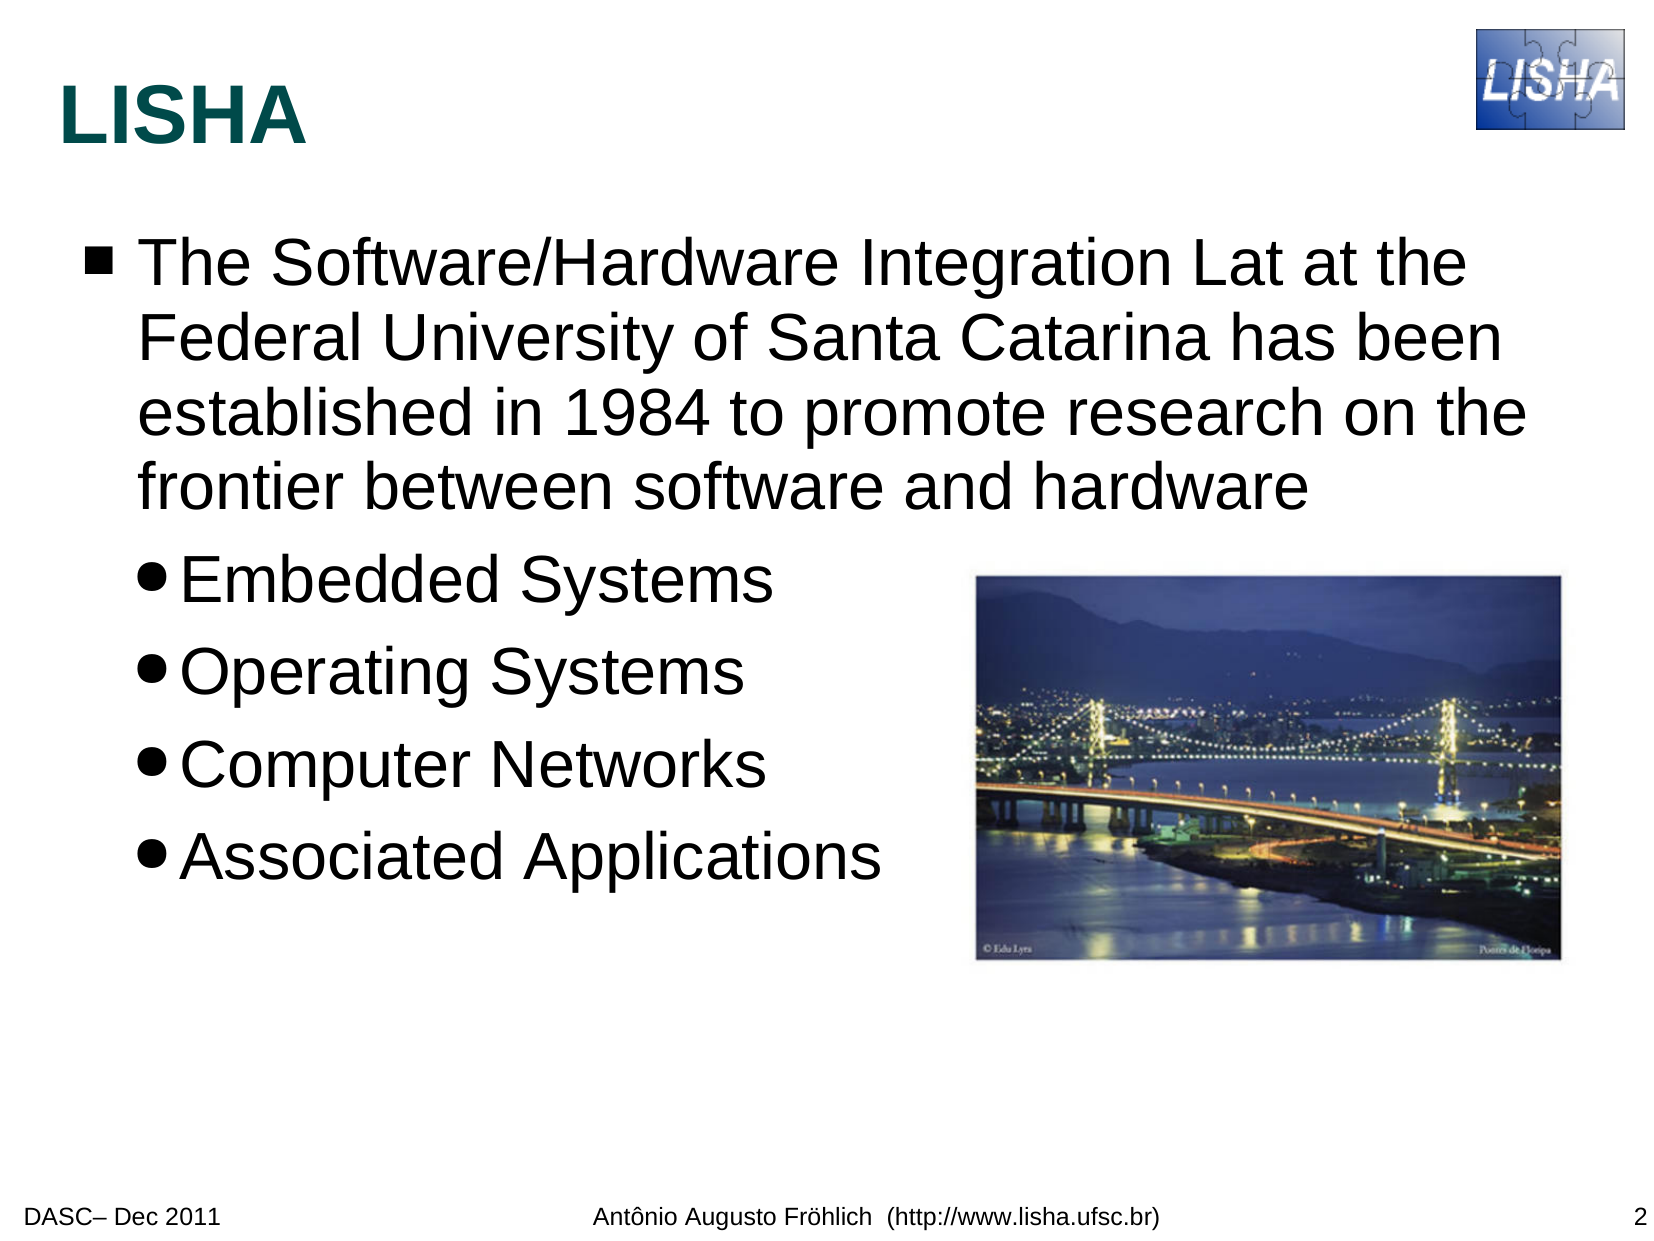

# LISHA
The Software/Hardware Integration Lat at the Federal University of Santa Catarina has been established in 1984 to promote research on the frontier between software and hardware
Embedded Systems
Operating Systems
Computer Networks
Associated Applications